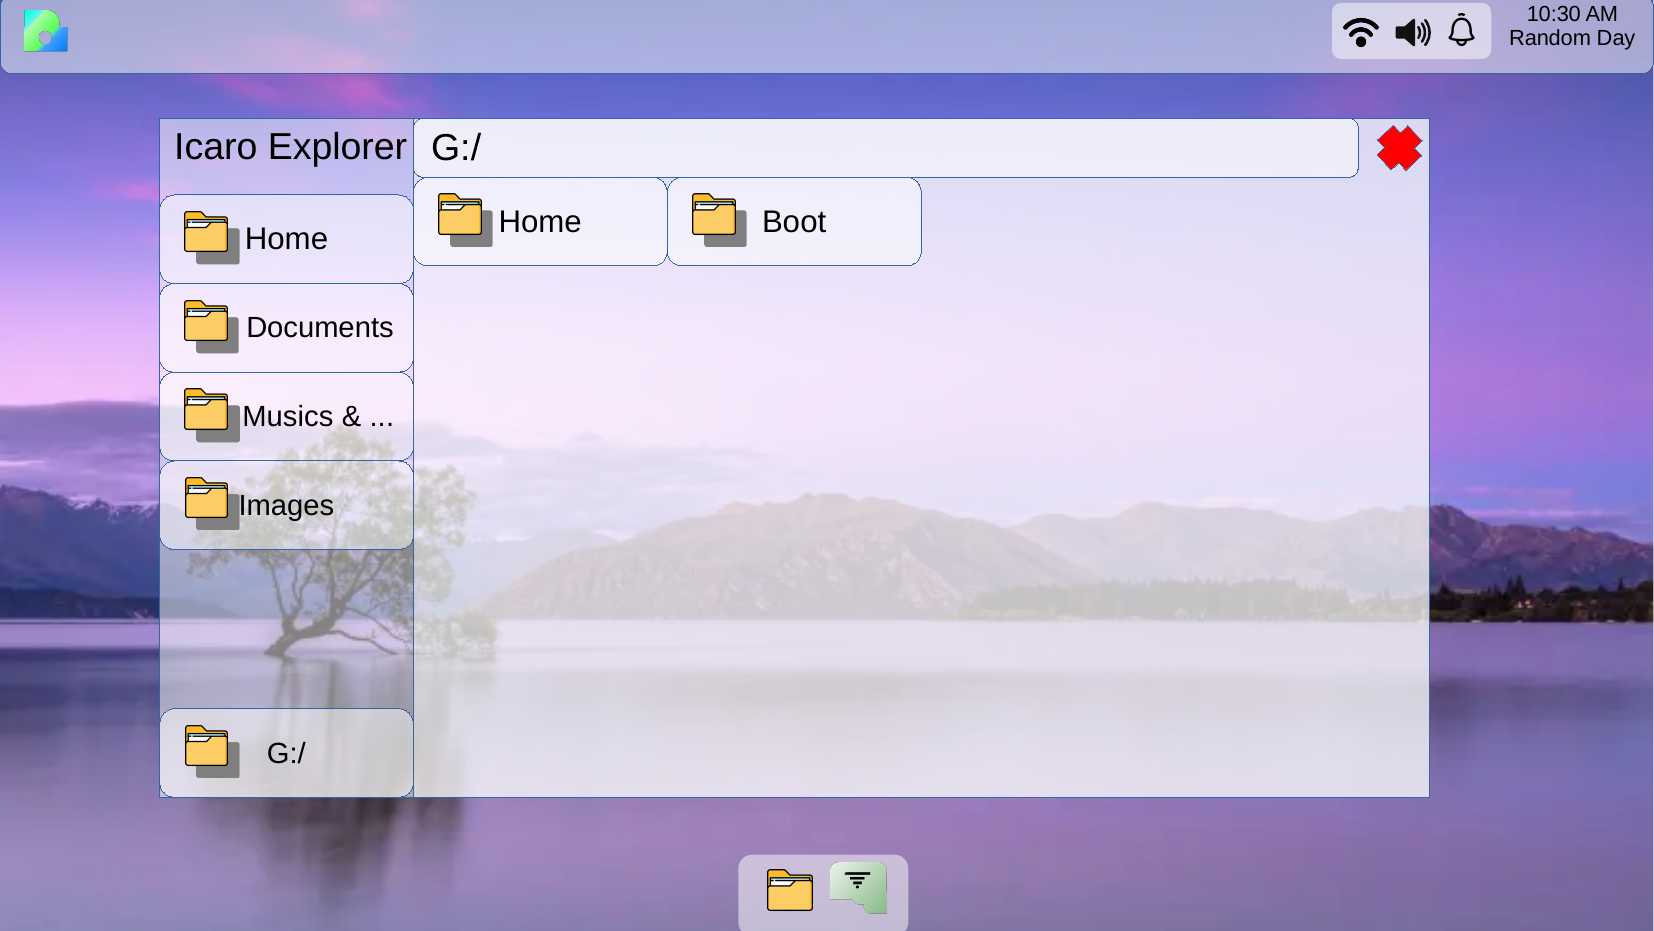

10:30 AM
Random Day
Icaro Explorer
G:/
Home
Boot
Home
Documents
Musics & ...
Images
G:/